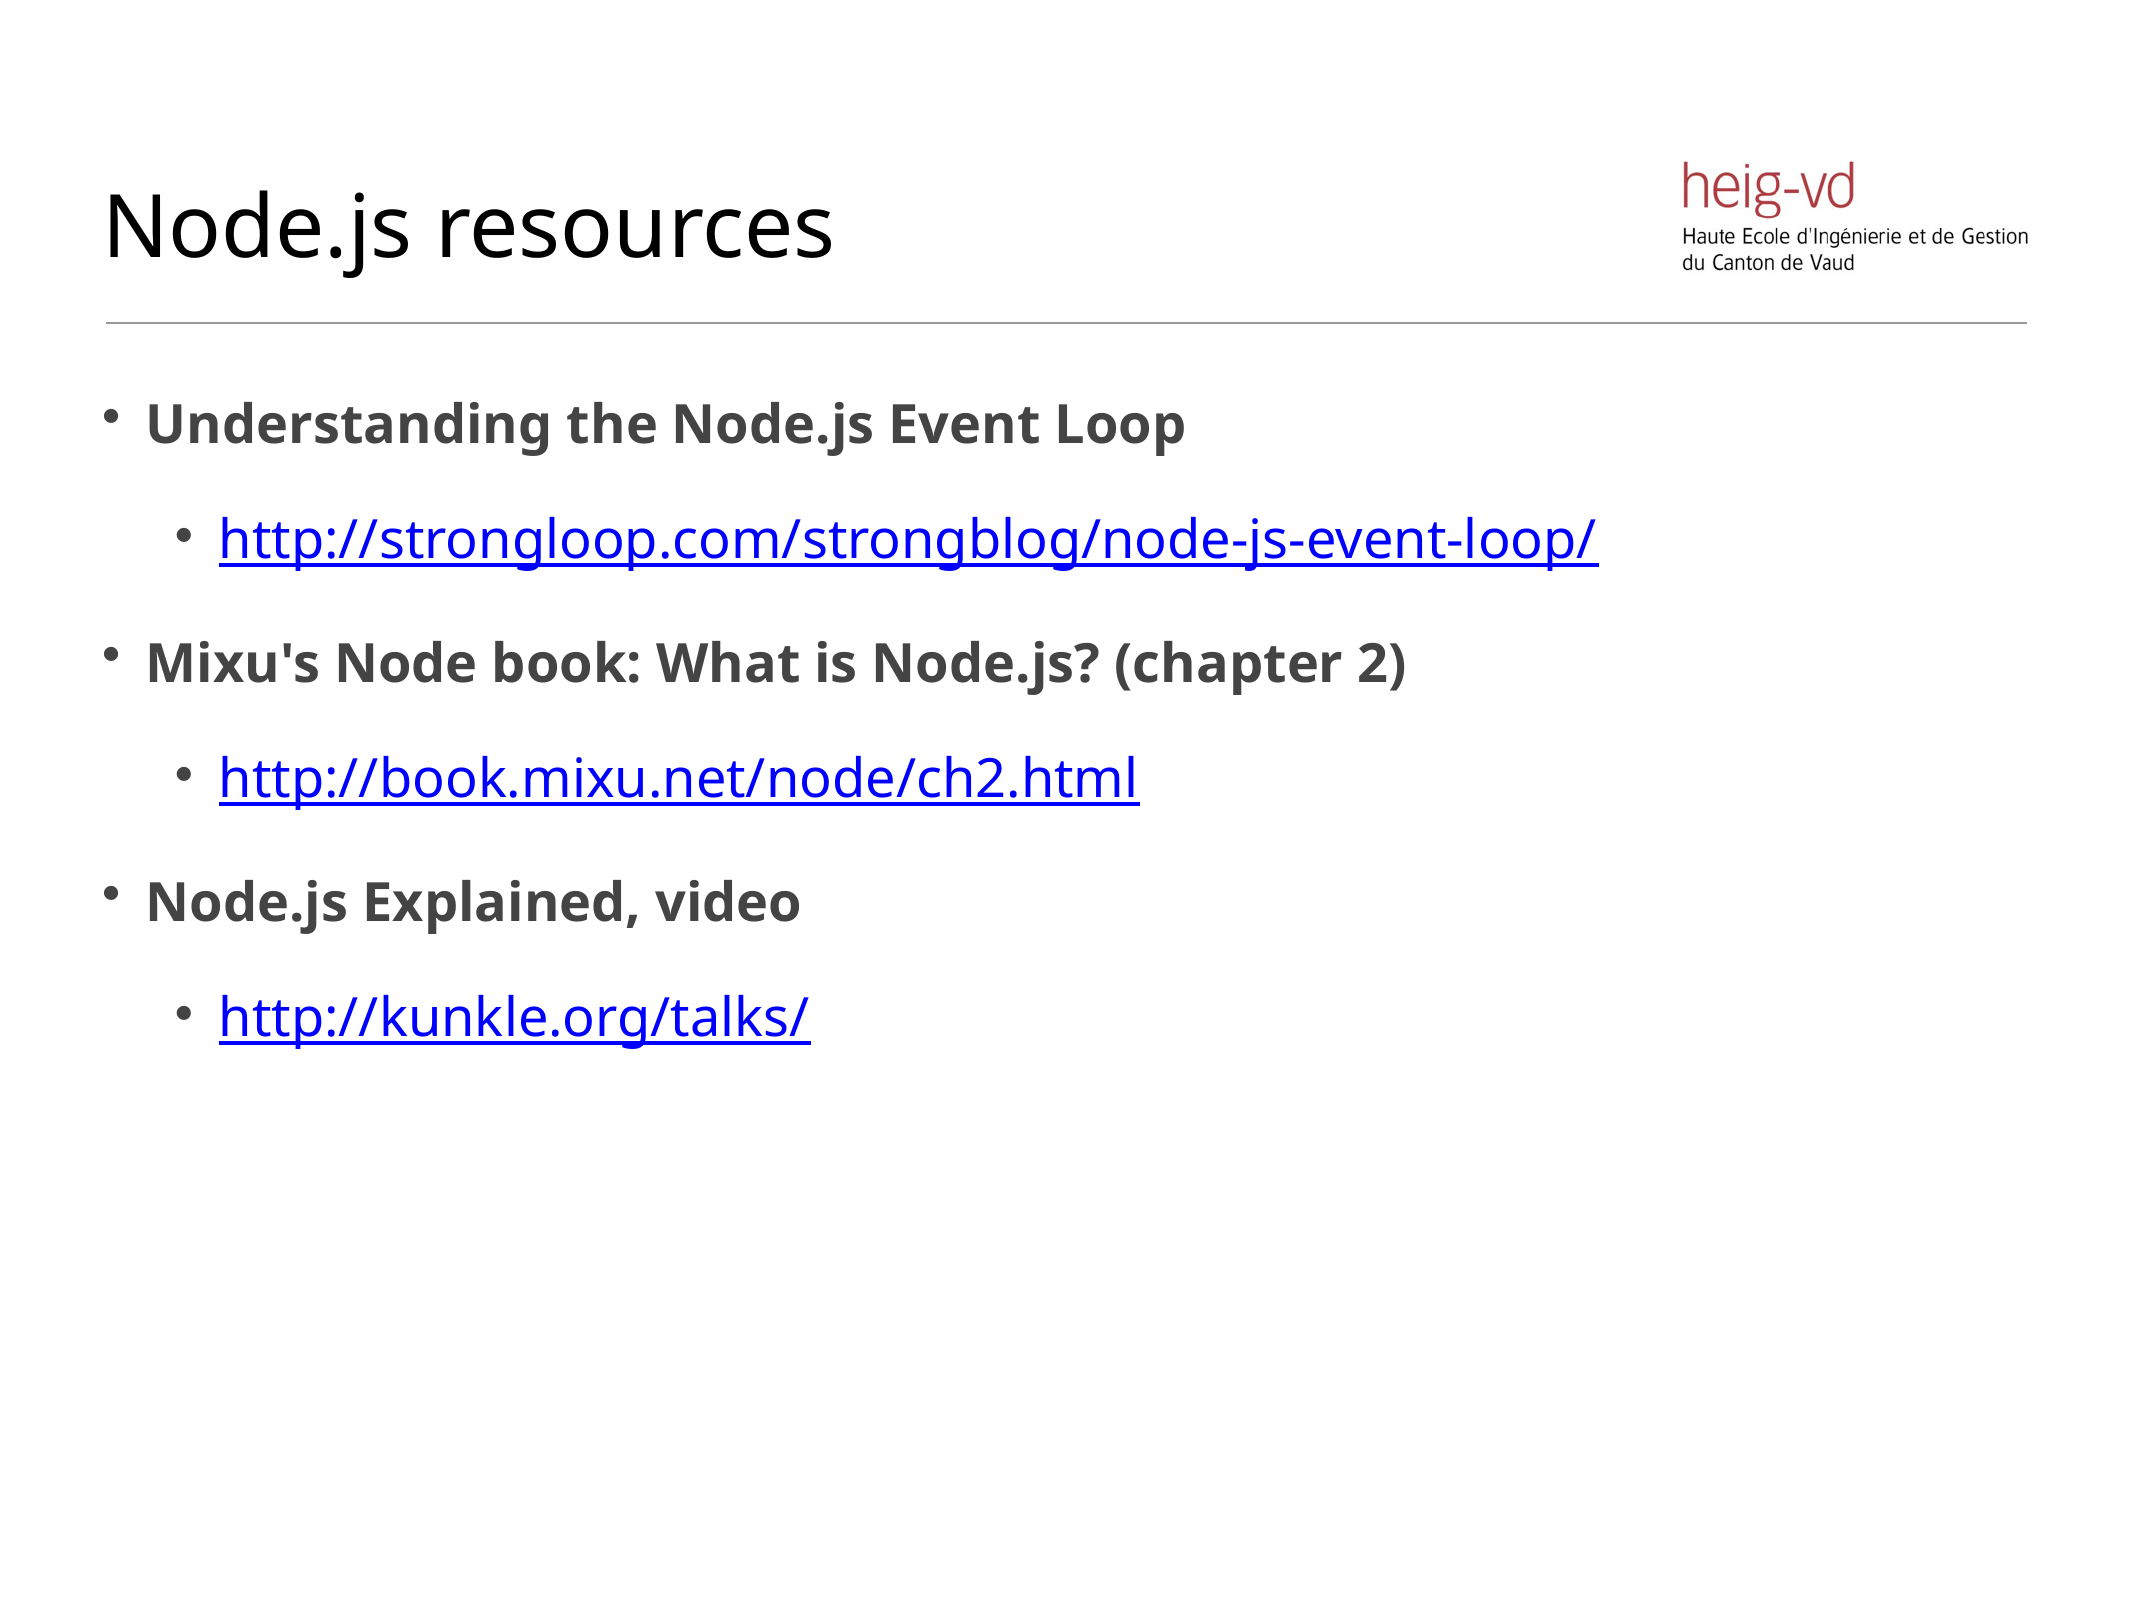

# Node.js resources
Understanding the Node.js Event Loop
http://strongloop.com/strongblog/node-js-event-loop/
Mixu's Node book: What is Node.js? (chapter 2)
http://book.mixu.net/node/ch2.html
Node.js Explained, video
http://kunkle.org/talks/